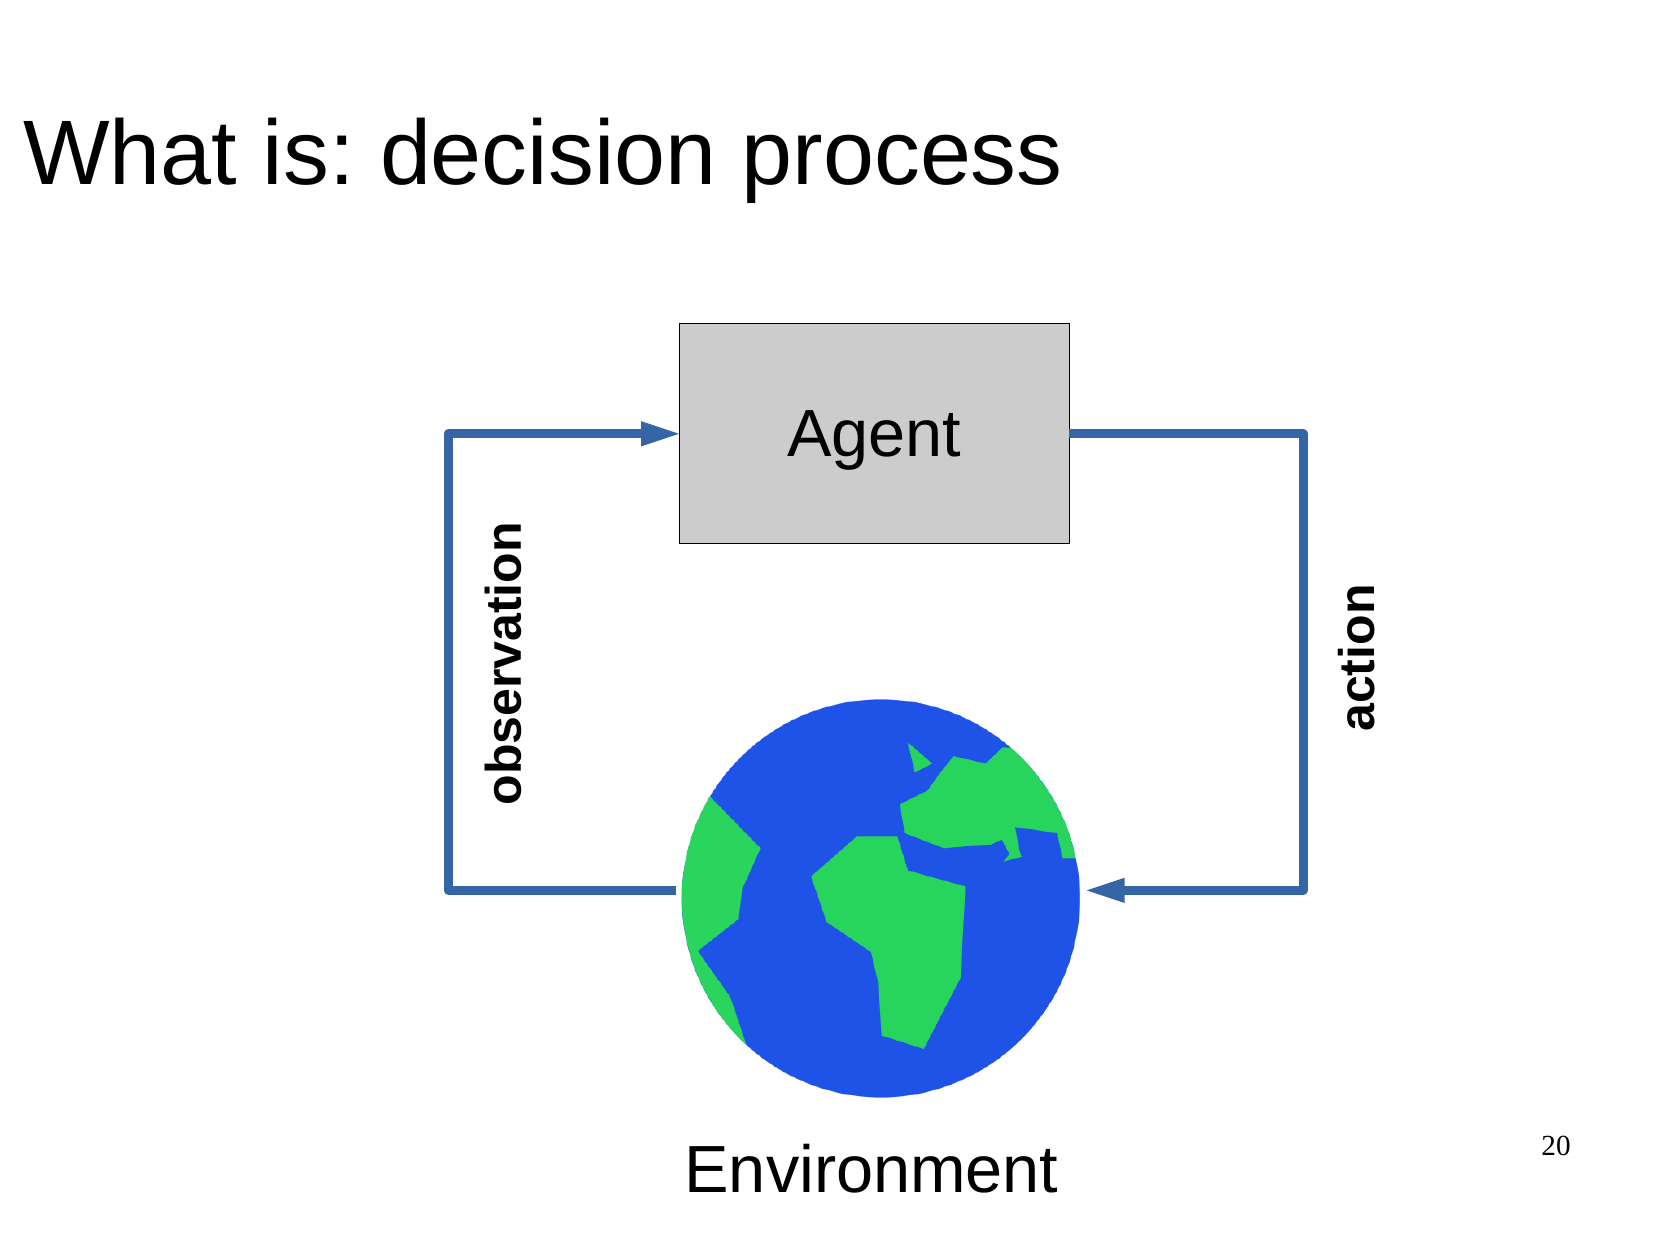

# What is: decision process
Agent
action
observation
Environment
20